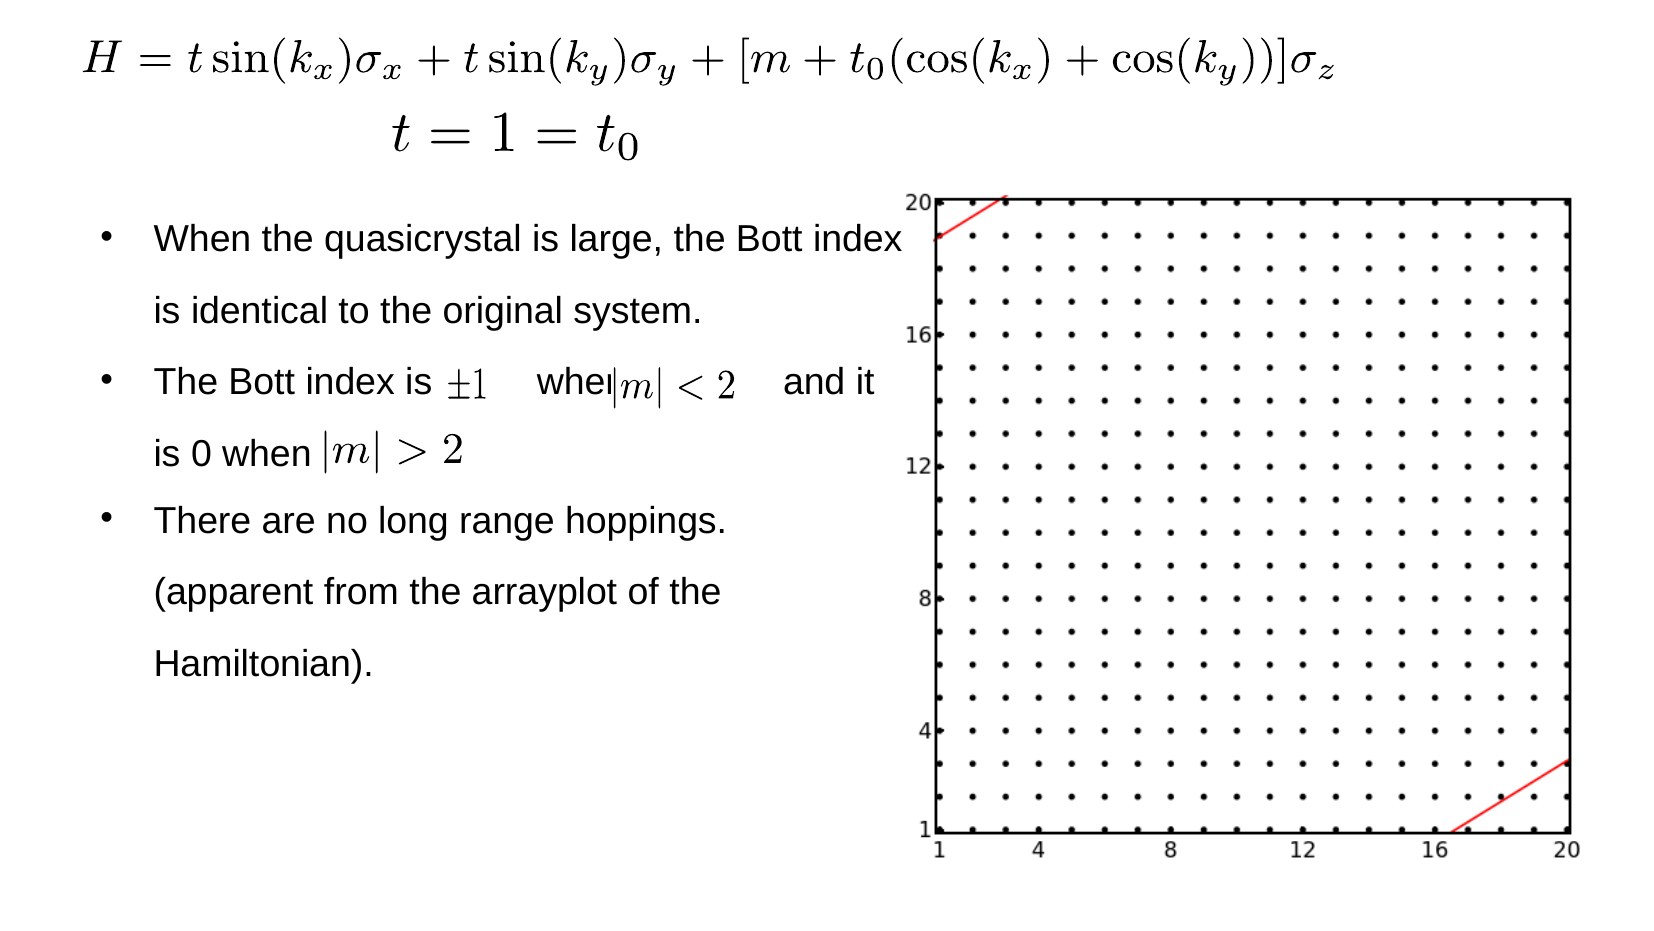

When the quasicrystal is large, the Bott index
is identical to the original system.
The Bott index is when and it
is 0 when
There are no long range hoppings.
(apparent from the arrayplot of the
Hamiltonian).